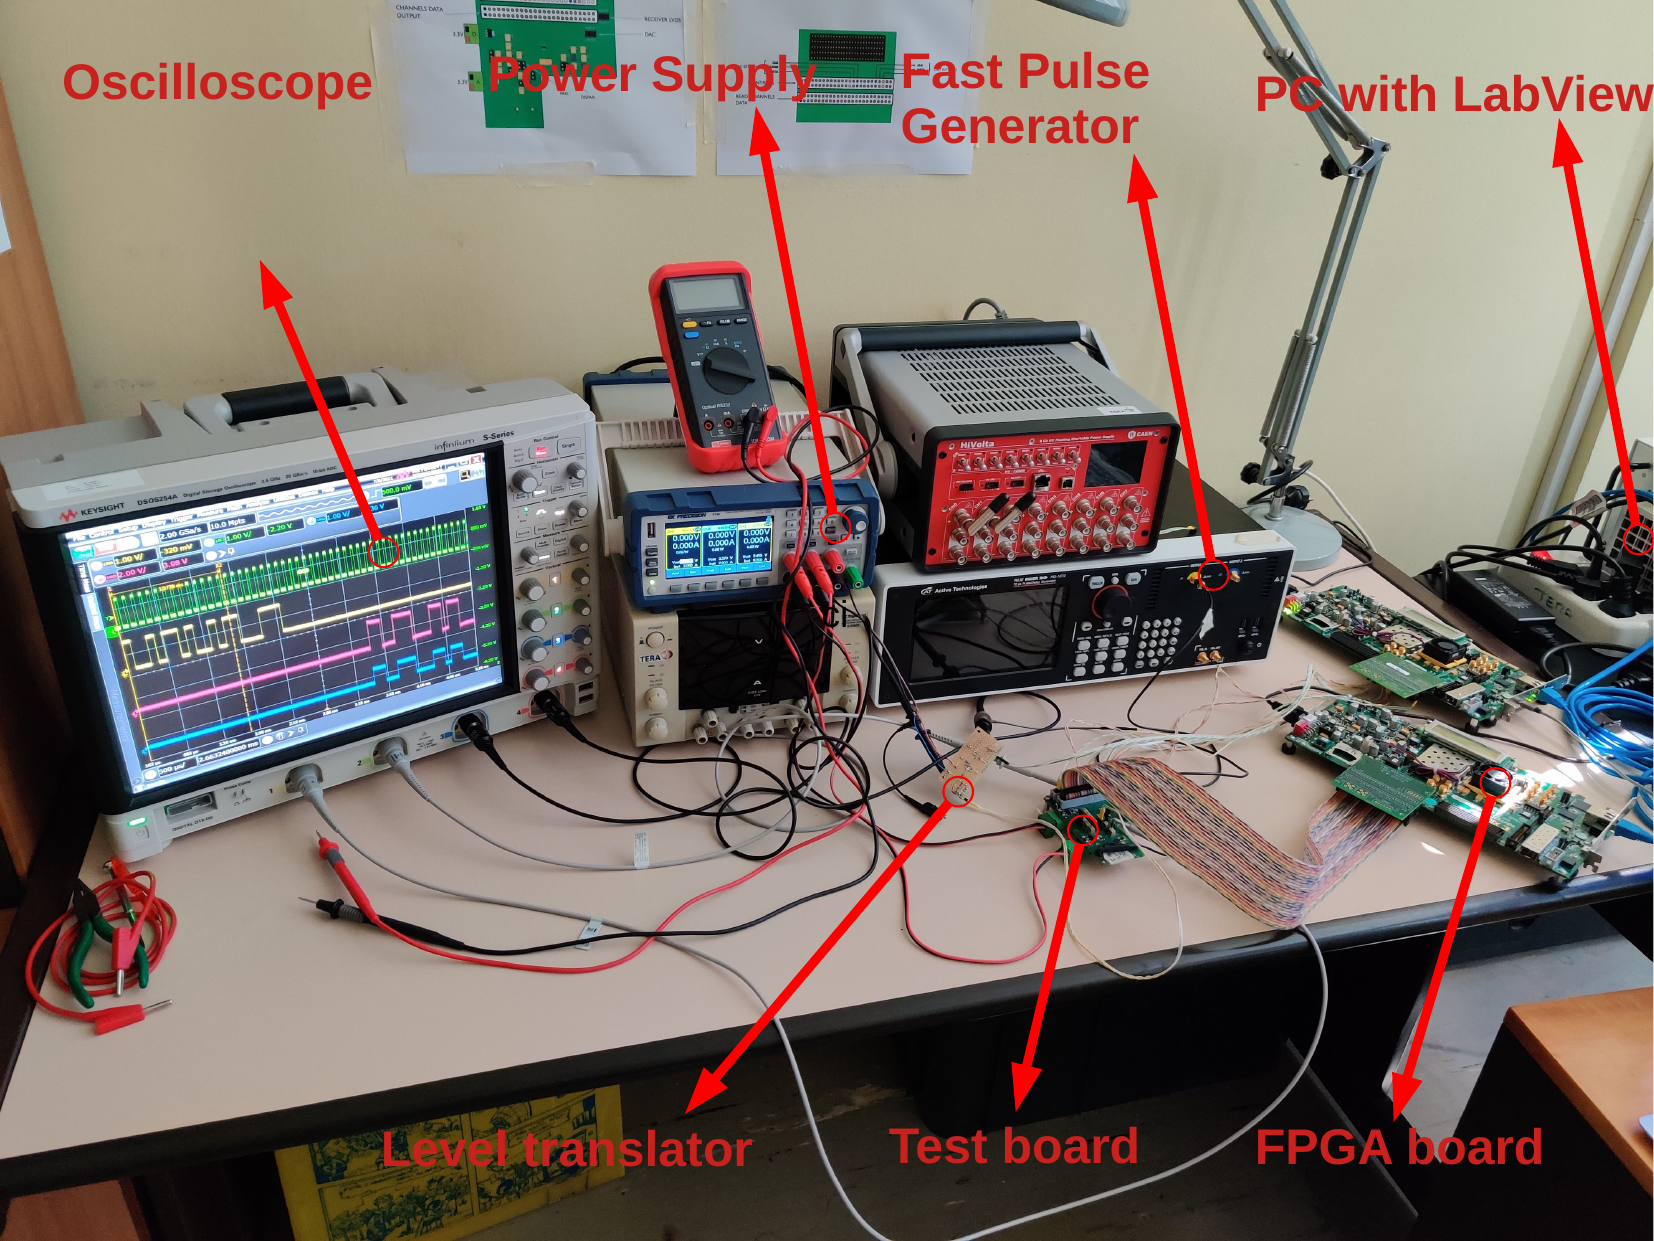

ci
Fast Pulse Generator
Power Supply
Oscilloscope
PC with LabView
Test board
FPGA board
Level translator